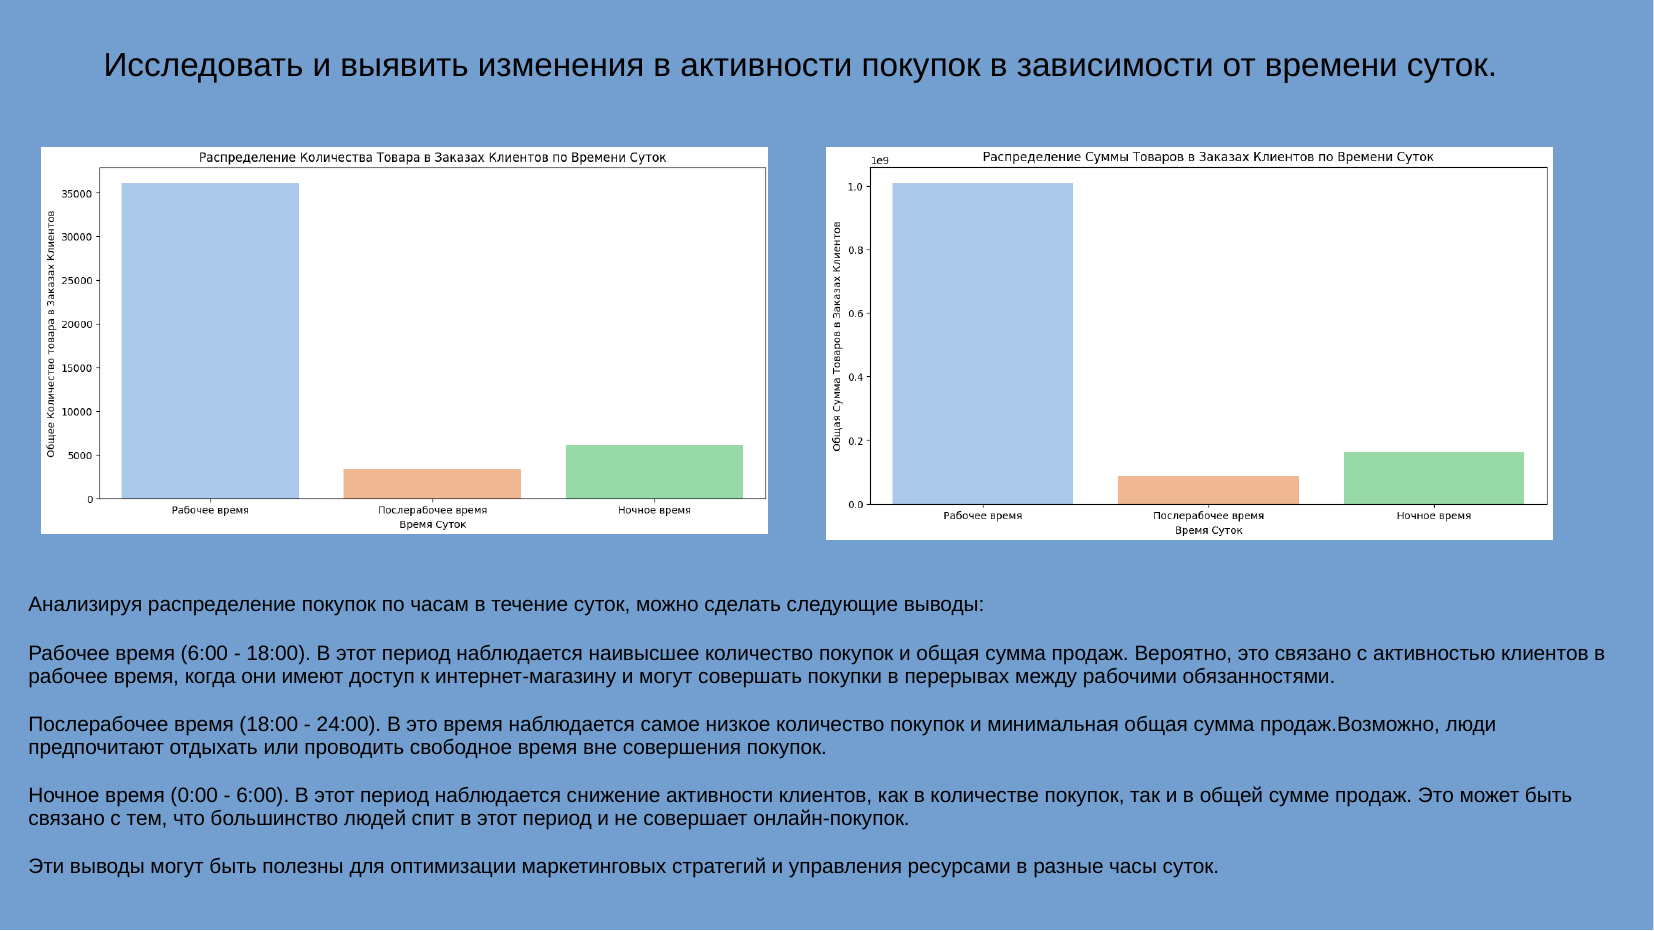

# Исследовать и выявить изменения в активности покупок в зависимости от времени суток.
Анализируя распределение покупок по часам в течение суток, можно сделать следующие выводы:
Рабочее время (6:00 - 18:00). В этот период наблюдается наивысшее количество покупок и общая сумма продаж. Вероятно, это связано с активностью клиентов в рабочее время, когда они имеют доступ к интернет-магазину и могут совершать покупки в перерывах между рабочими обязанностями.
Послерабочее время (18:00 - 24:00). В это время наблюдается самое низкое количество покупок и минимальная общая сумма продаж.Возможно, люди предпочитают отдыхать или проводить свободное время вне совершения покупок.
Ночное время (0:00 - 6:00). В этот период наблюдается снижение активности клиентов, как в количестве покупок, так и в общей сумме продаж. Это может быть связано с тем, что большинство людей спит в этот период и не совершает онлайн-покупок.
Эти выводы могут быть полезны для оптимизации маркетинговых стратегий и управления ресурсами в разные часы суток.
17